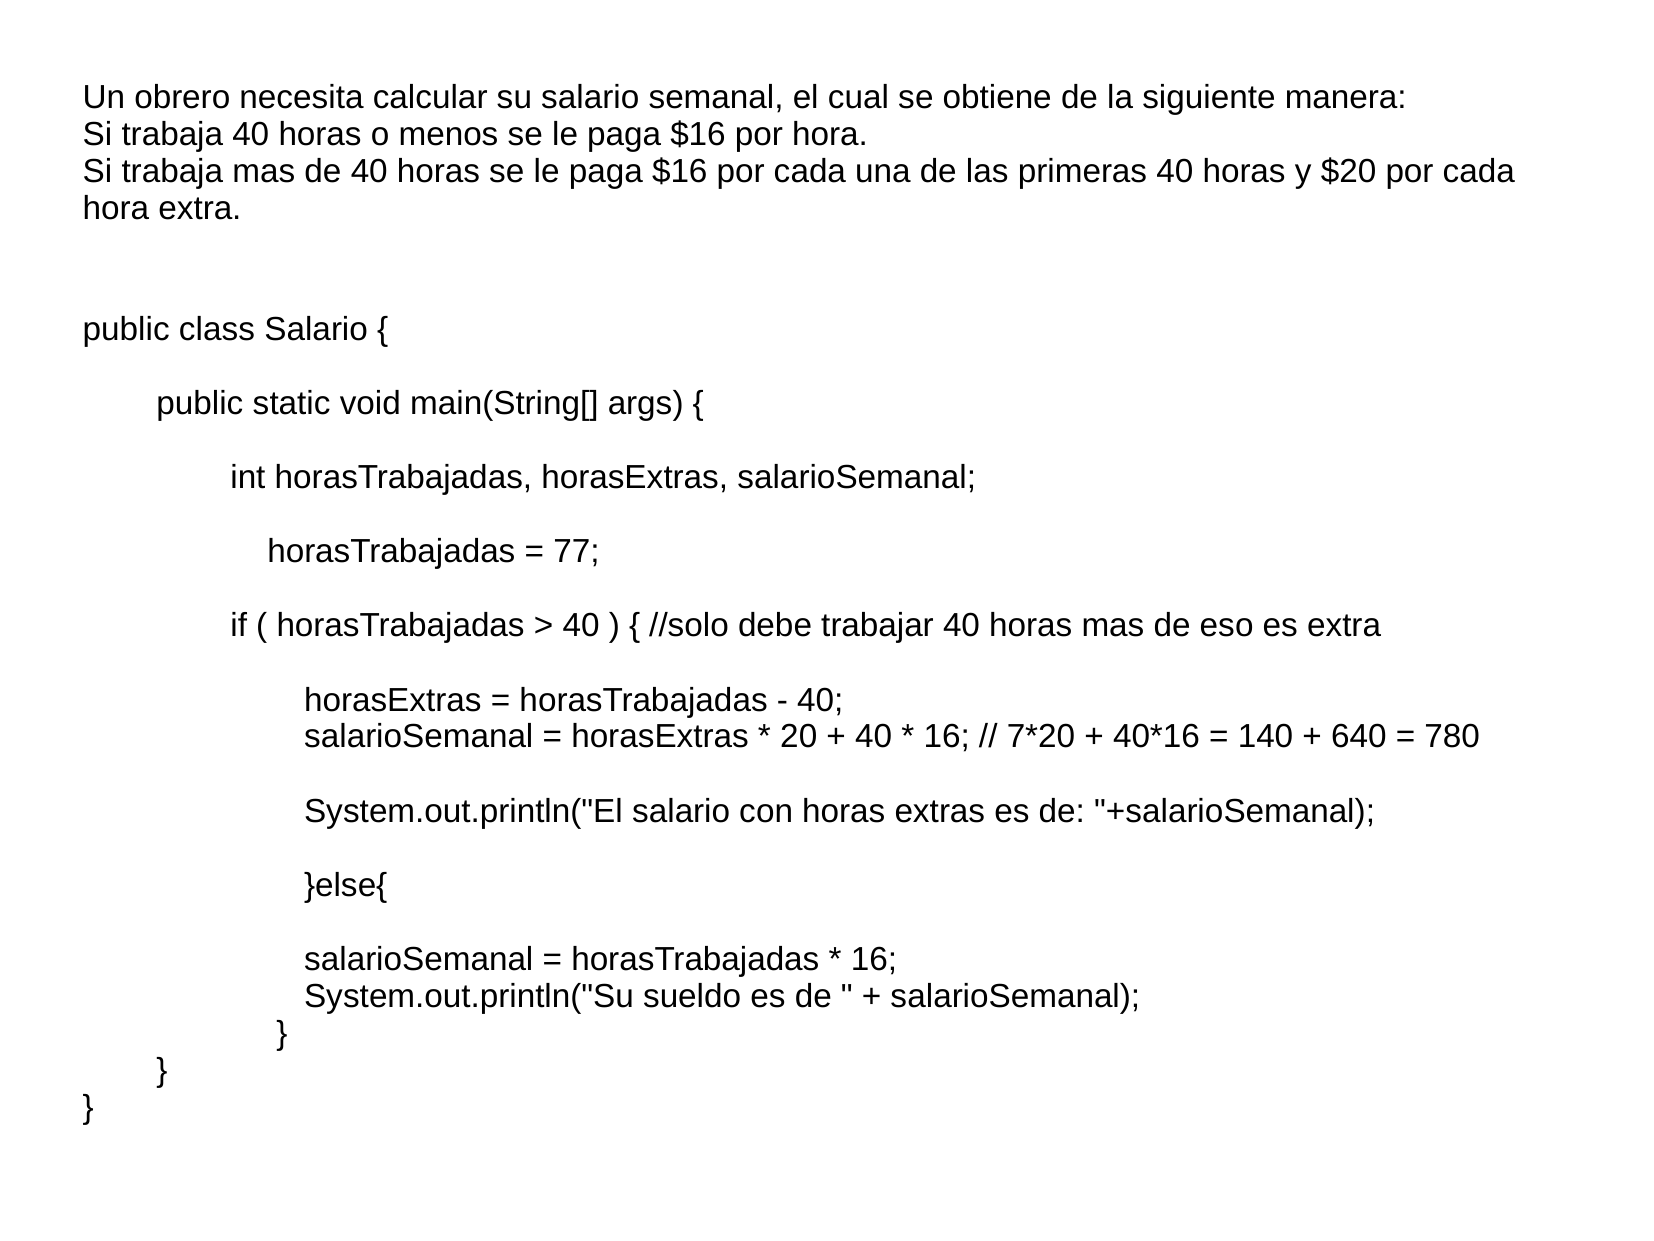

# Un obrero necesita calcular su salario semanal, el cual se obtiene de la siguiente manera: Si trabaja 40 horas o menos se le paga $16 por hora. Si trabaja mas de 40 horas se le paga $16 por cada una de las primeras 40 horas y $20 por cada hora extra.
public class Salario {
	public static void main(String[] args) {
		int horasTrabajadas, horasExtras, salarioSemanal;
		 horasTrabajadas = 77;
		if ( horasTrabajadas > 40 ) { //solo debe trabajar 40 horas mas de eso es extra
			horasExtras = horasTrabajadas - 40;
			salarioSemanal = horasExtras * 20 + 40 * 16; // 7*20 + 40*16 = 140 + 640 = 780
			System.out.println("El salario con horas extras es de: "+salarioSemanal);
			}else{
			salarioSemanal = horasTrabajadas * 16;
			System.out.println("Su sueldo es de " + salarioSemanal);
		 }
	}
}